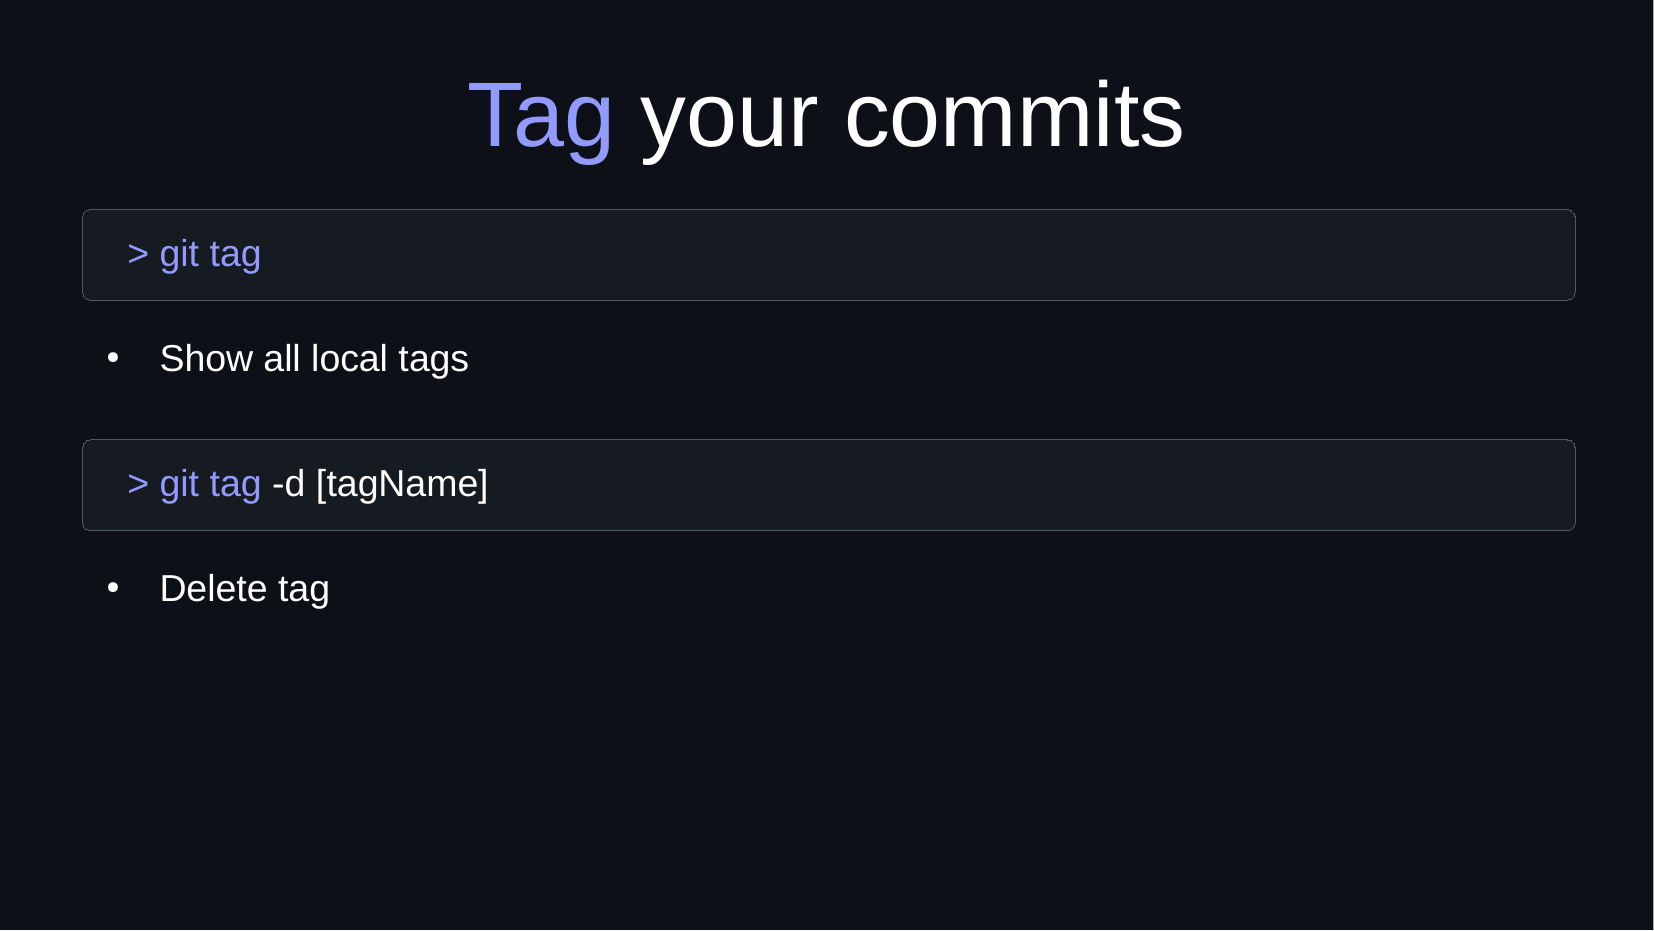

# Tag your commits
> git tag
Show all local tags
> git tag -d [tagName]
Delete tag